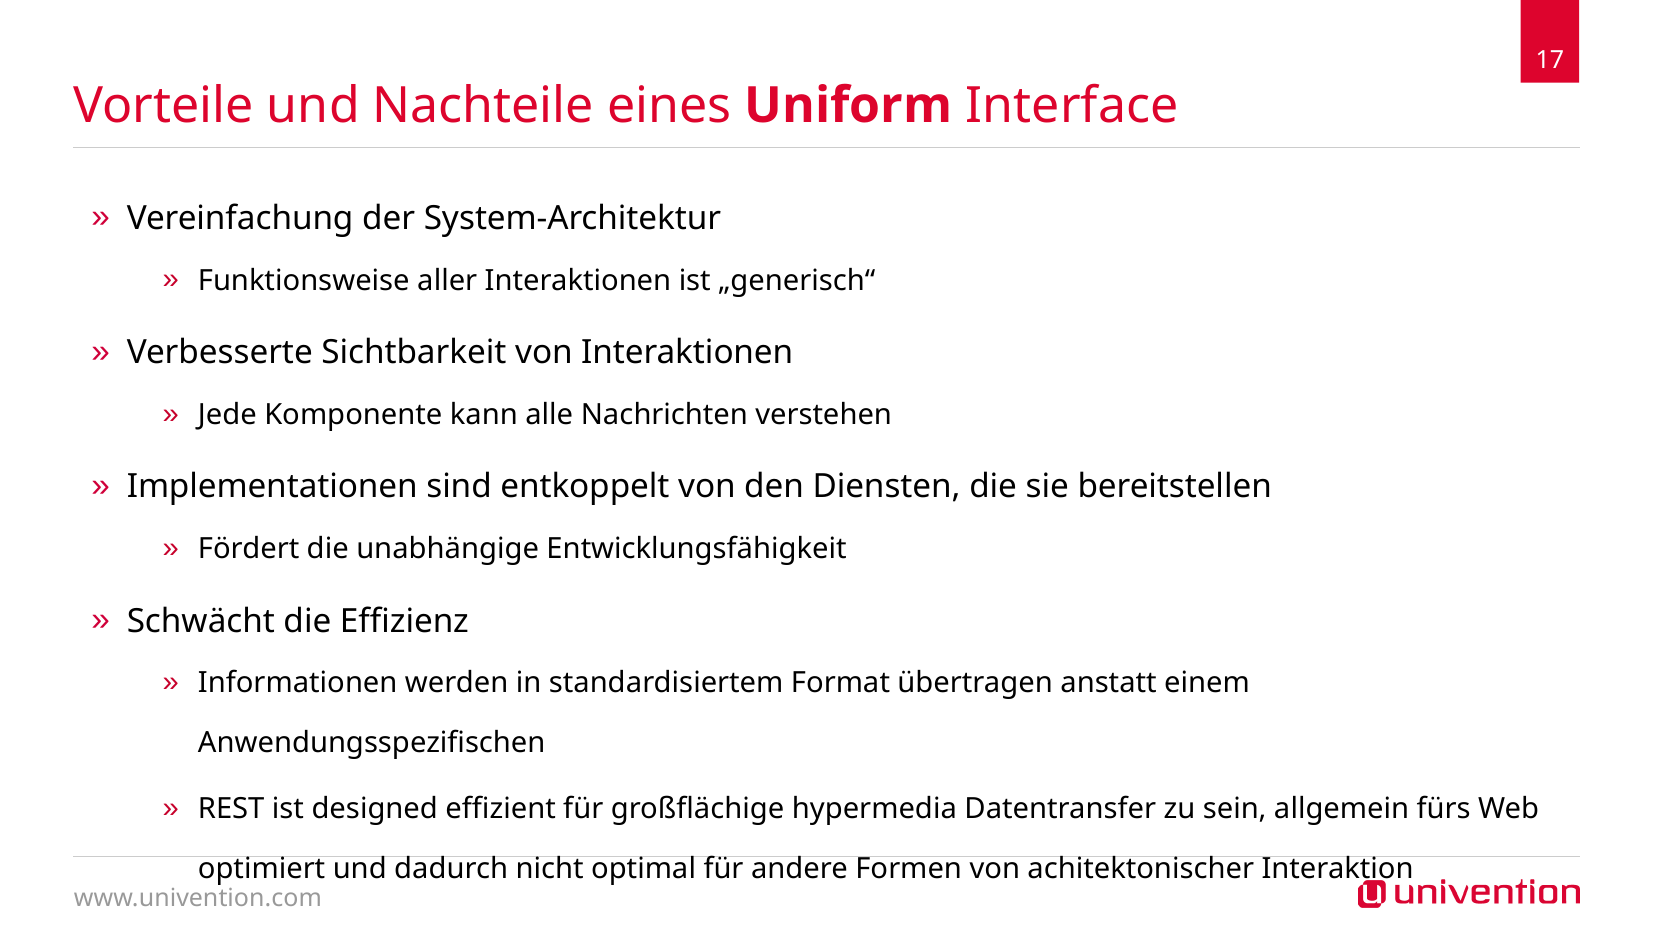

# Vorteile und Nachteile eines Uniform Interface
Vereinfachung der System-Architektur
Funktionsweise aller Interaktionen ist „generisch“
Verbesserte Sichtbarkeit von Interaktionen
Jede Komponente kann alle Nachrichten verstehen
Implementationen sind entkoppelt von den Diensten, die sie bereitstellen
Fördert die unabhängige Entwicklungsfähigkeit
Schwächt die Effizienz
Informationen werden in standardisiertem Format übertragen anstatt einem Anwendungsspezifischen
REST ist designed effizient für großflächige hypermedia Datentransfer zu sein, allgemein fürs Web optimiert und dadurch nicht optimal für andere Formen von achitektonischer Interaktion